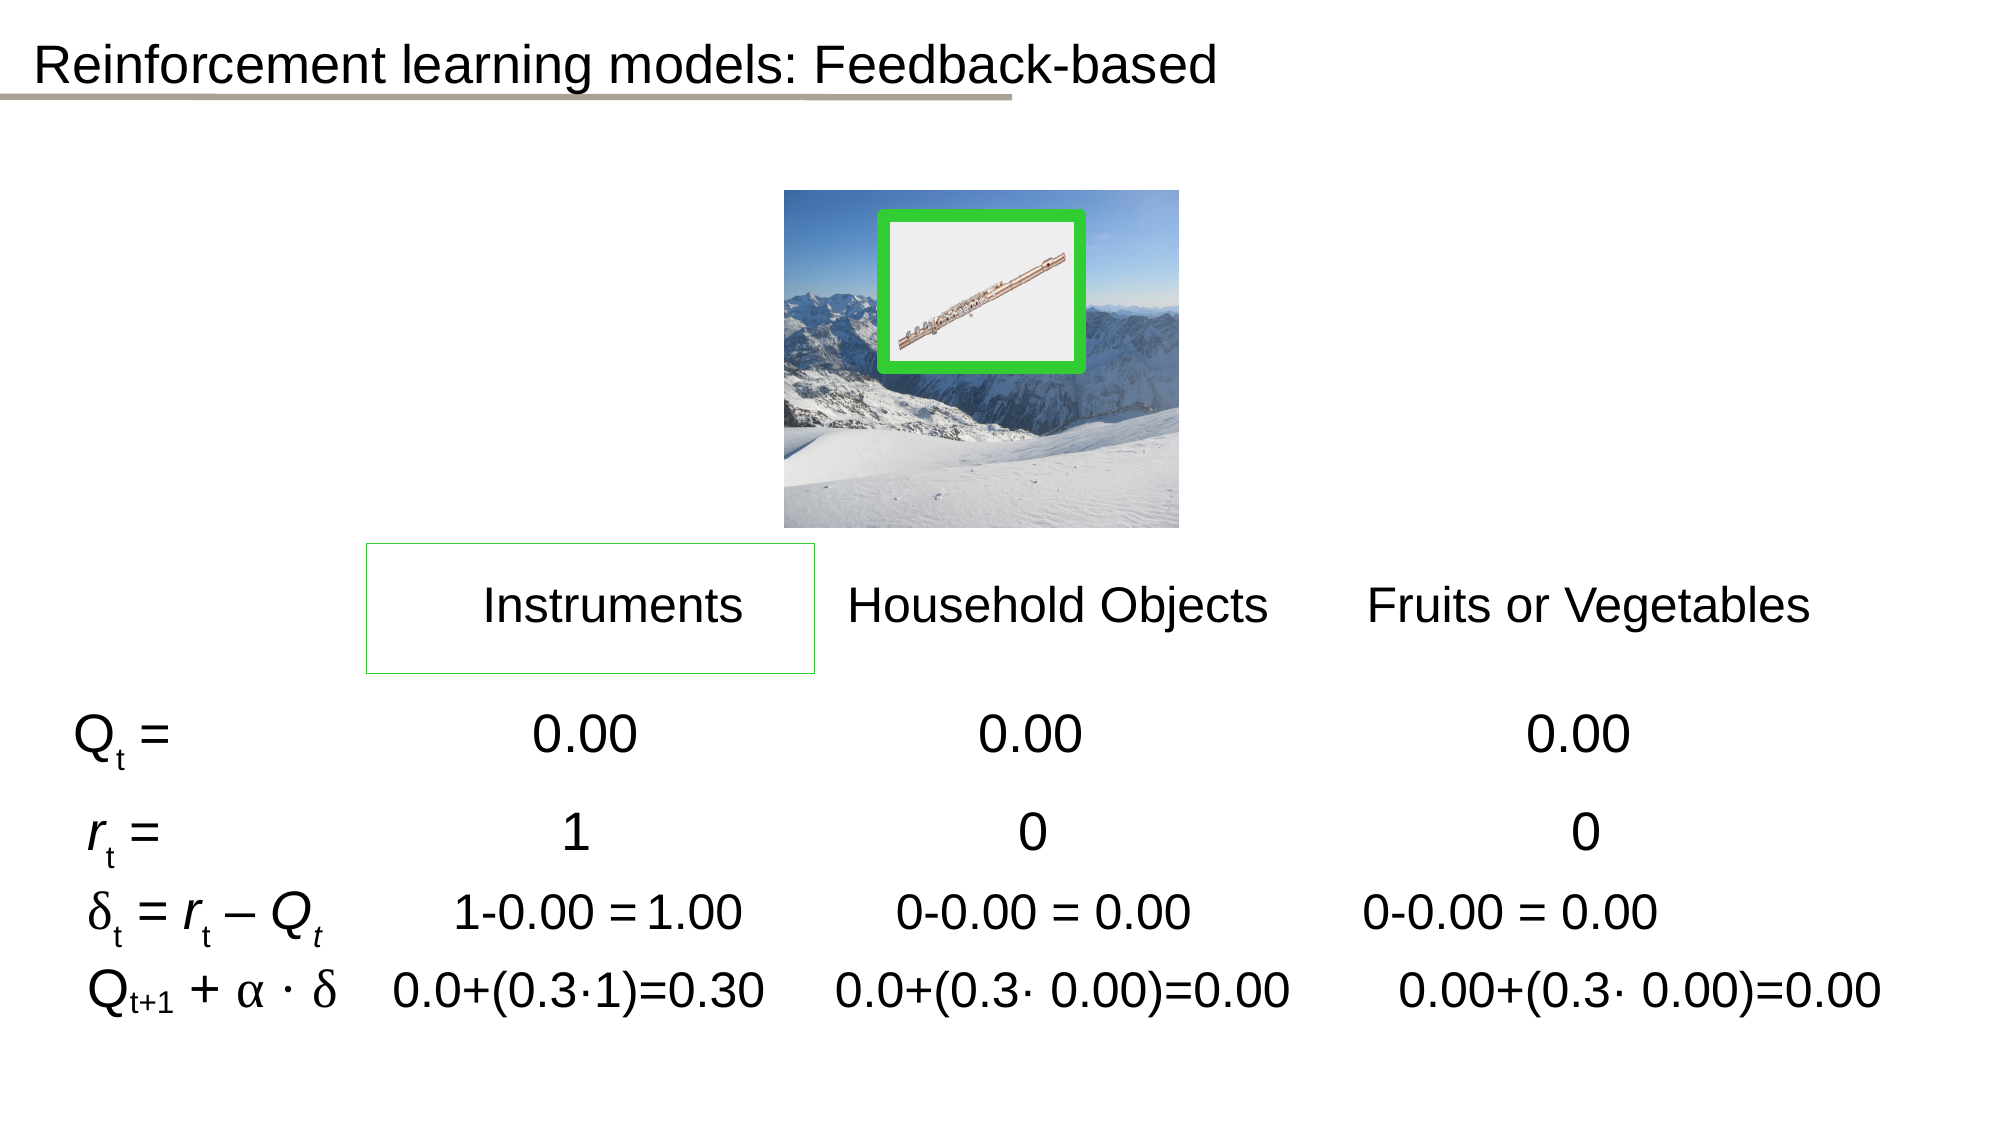

Reinforcement learning models: Feedback-based
Instruments	 Household Objects Fruits or Vegetables
Qt = 				 0.00		 0.00		 0.00
rt =			 	 1 		 0		 0
δt = rt – Qt 1-0.00 = 1.00 	 0-0.00 = 0.00	 0-0.00 = 0.00
Qt+1 + α · δ 0.0+(0.3·1)=0.30 0.0+(0.3· 0.00)=0.00	 0.00+(0.3· 0.00)=0.00